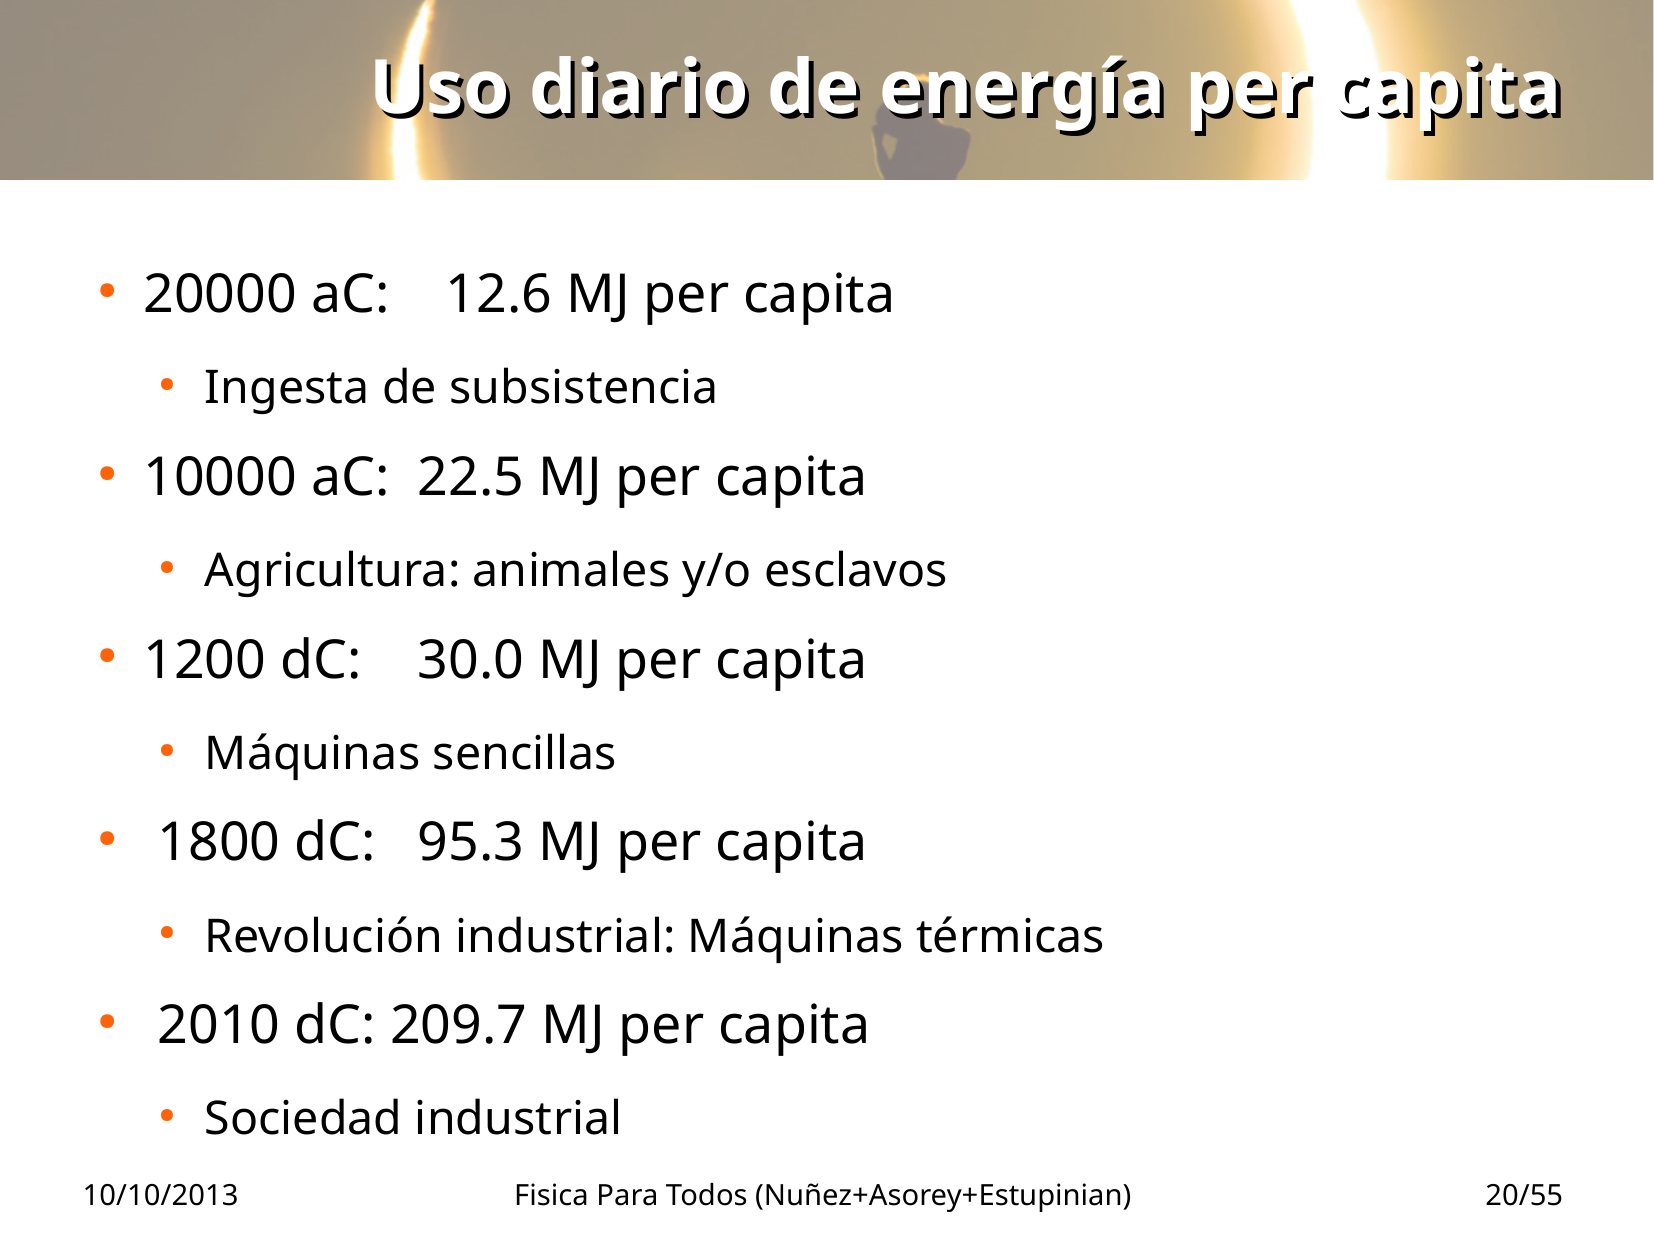

# Uso diario de energía per capita
20000 aC: 12.6 MJ per capita
Ingesta de subsistencia
10000 aC: 22.5 MJ per capita
Agricultura: animales y/o esclavos
1200 dC: 30.0 MJ per capita
Máquinas sencillas
 1800 dC: 95.3 MJ per capita
Revolución industrial: Máquinas térmicas
 2010 dC: 209.7 MJ per capita
Sociedad industrial
10/10/2013
Fisica Para Todos (Nuñez+Asorey+Estupinian)
20